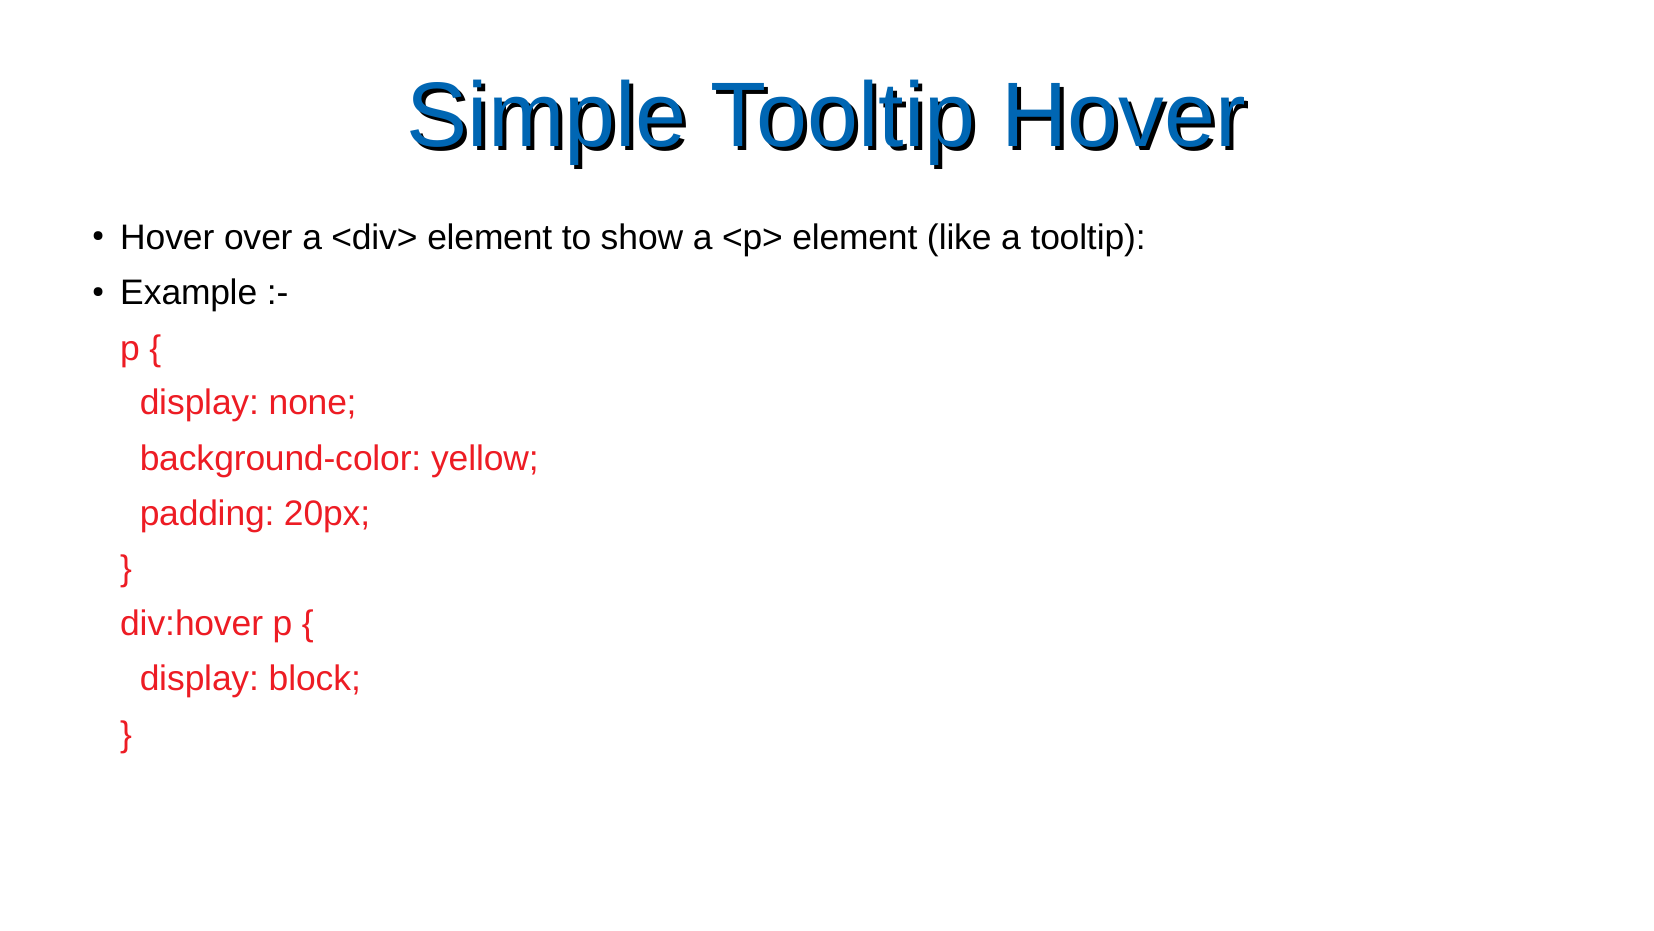

# Simple Tooltip Hover
Hover over a <div> element to show a <p> element (like a tooltip):
Example :-
p {
 display: none;
 background-color: yellow;
 padding: 20px;
}
div:hover p {
 display: block;
}